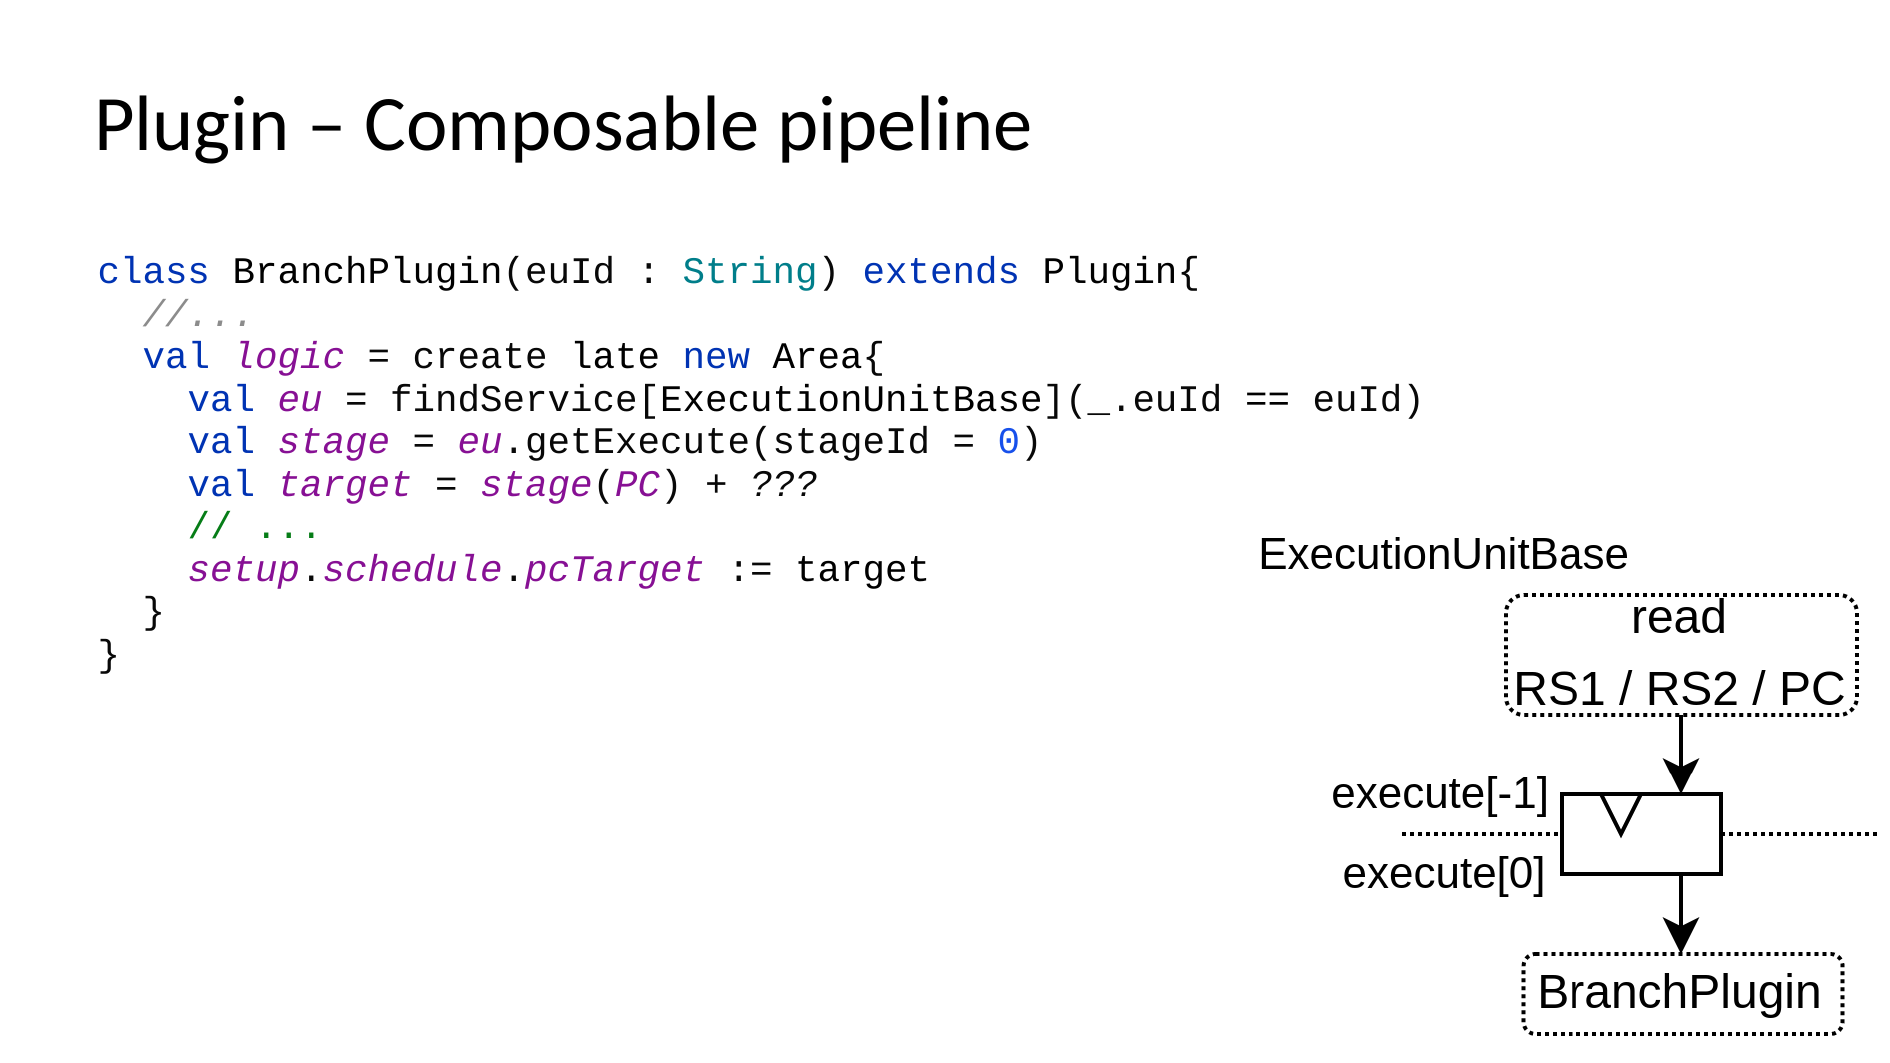

# Plugin – Composable pipeline
class BranchPlugin(euId : String) extends Plugin{
 //...
 val logic = create late new Area{
 val eu = findService[ExecutionUnitBase](_.euId == euId)
 val stage = eu.getExecute(stageId = 0)
 val target = stage(PC) + ???
 // ...
 setup.schedule.pcTarget := target
 }
}